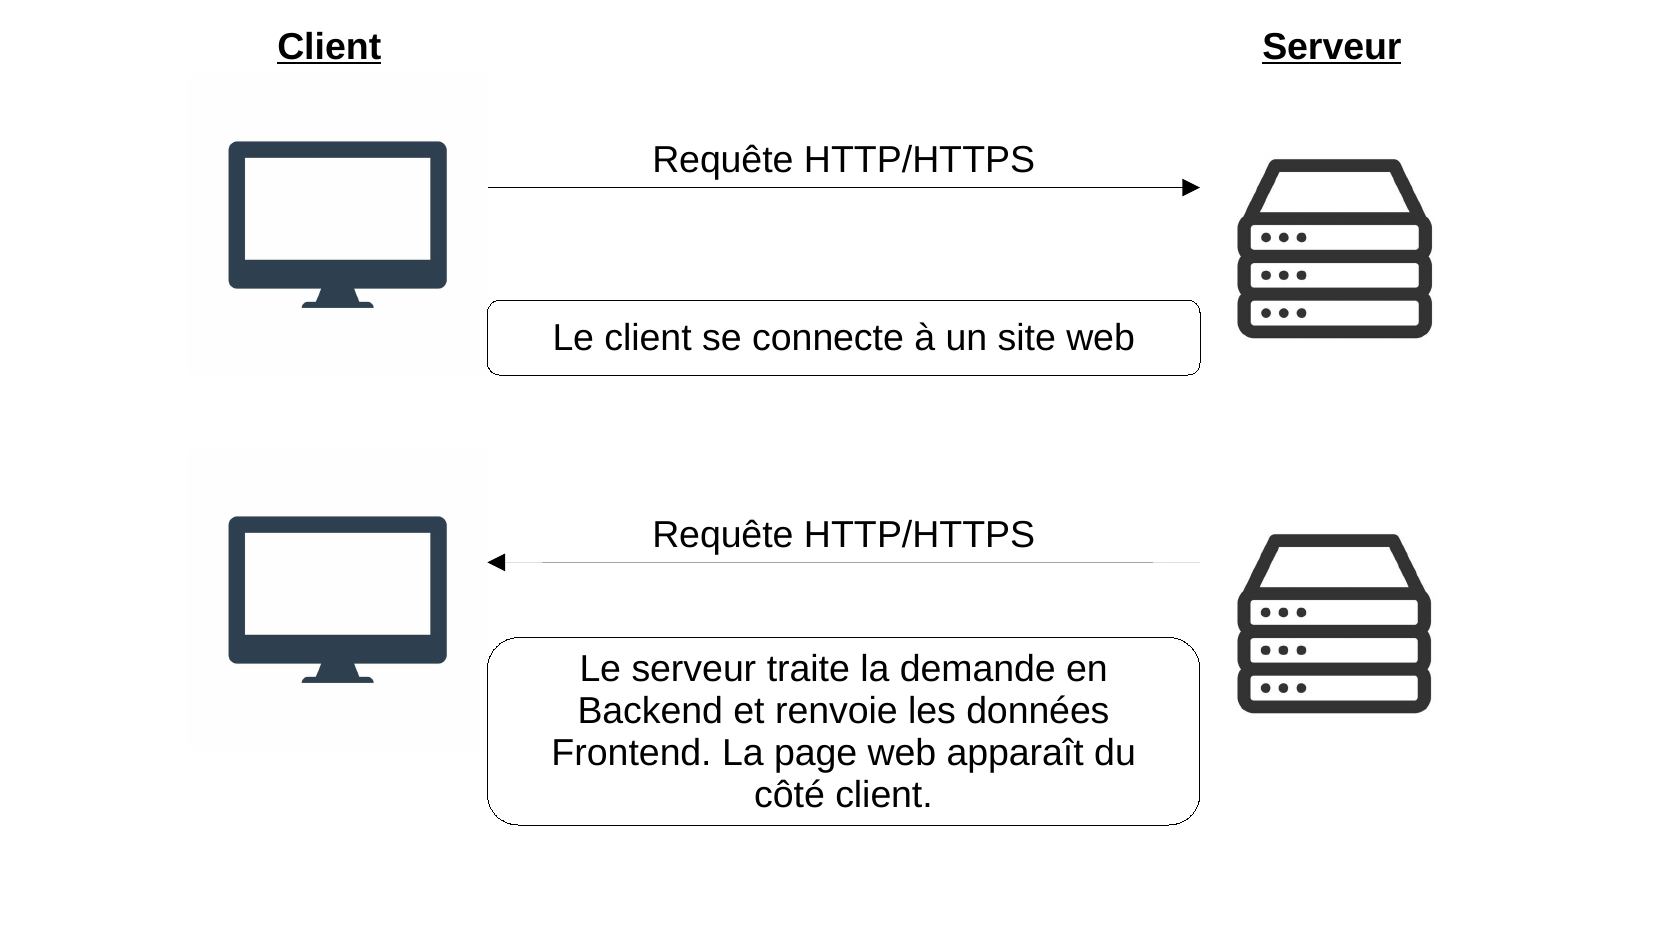

Client
Serveur
Requête HTTP/HTTPS
Le client se connecte à un site web
Requête HTTP/HTTPS
Le serveur traite la demande en Backend et renvoie les données Frontend. La page web apparaît du côté client.